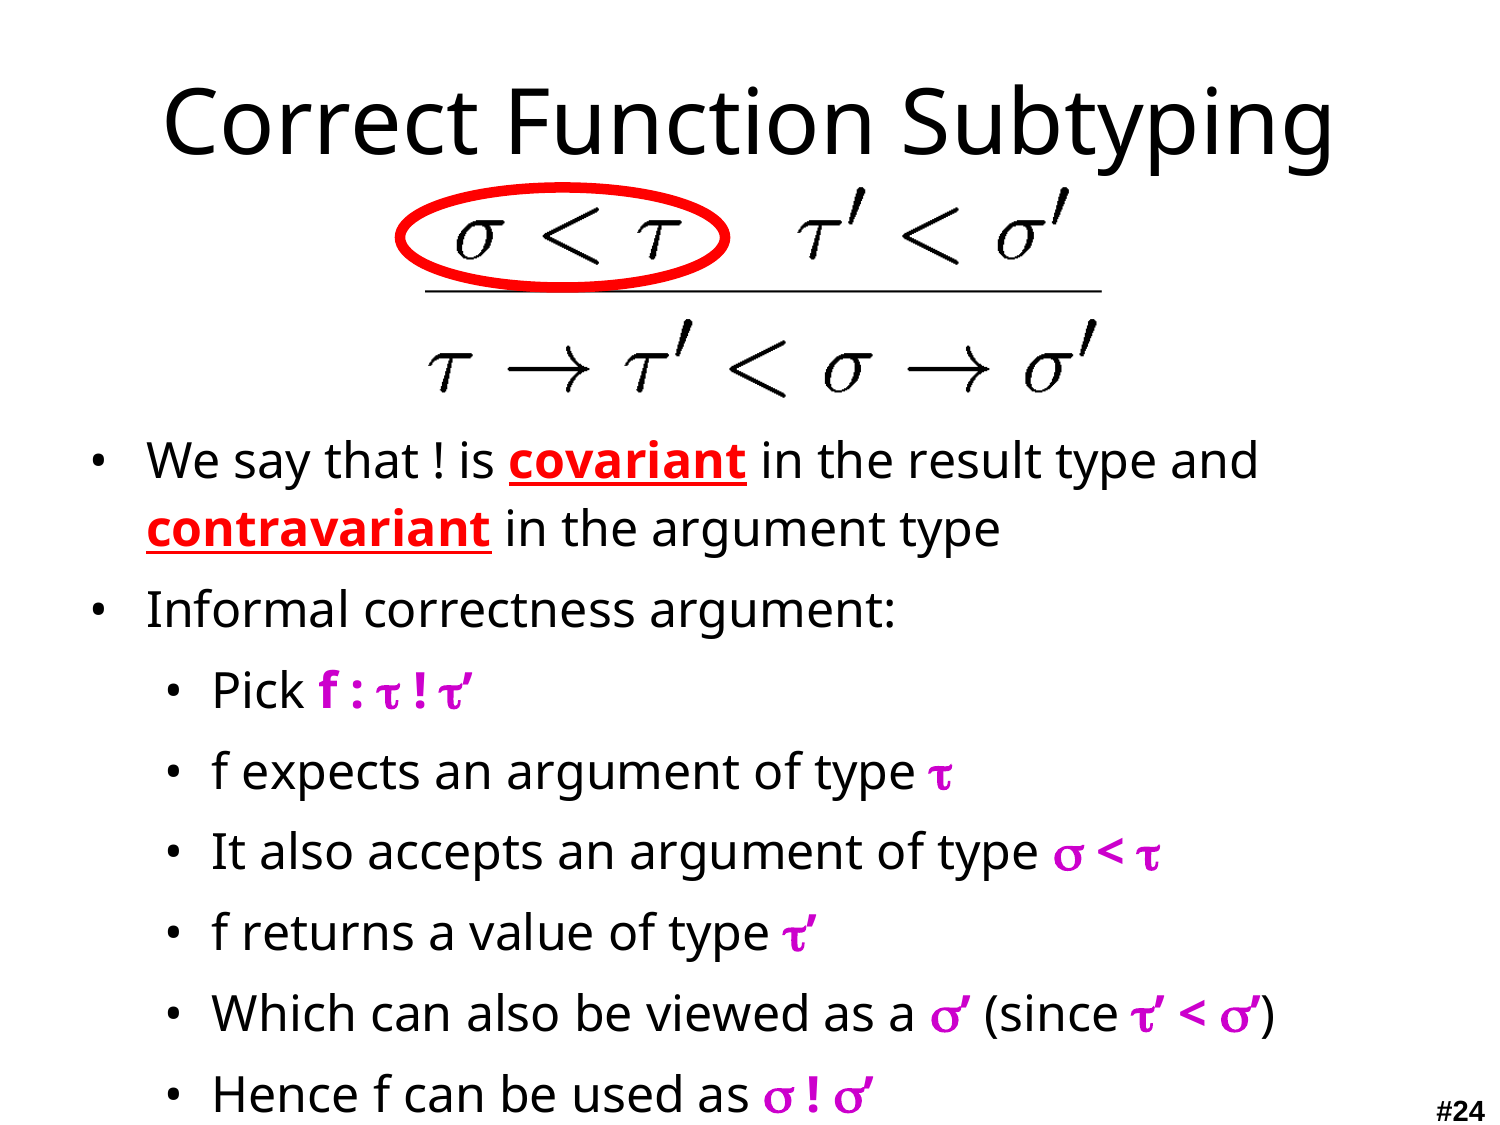

# Correct Function Subtyping
We say that ! is covariant in the result type and contravariant in the argument type
Informal correctness argument:
Pick f :  ! ’
f expects an argument of type 
It also accepts an argument of type  < 
f returns a value of type ’
Which can also be viewed as a ’ (since ’ < ’)
Hence f can be used as  ! ’
24